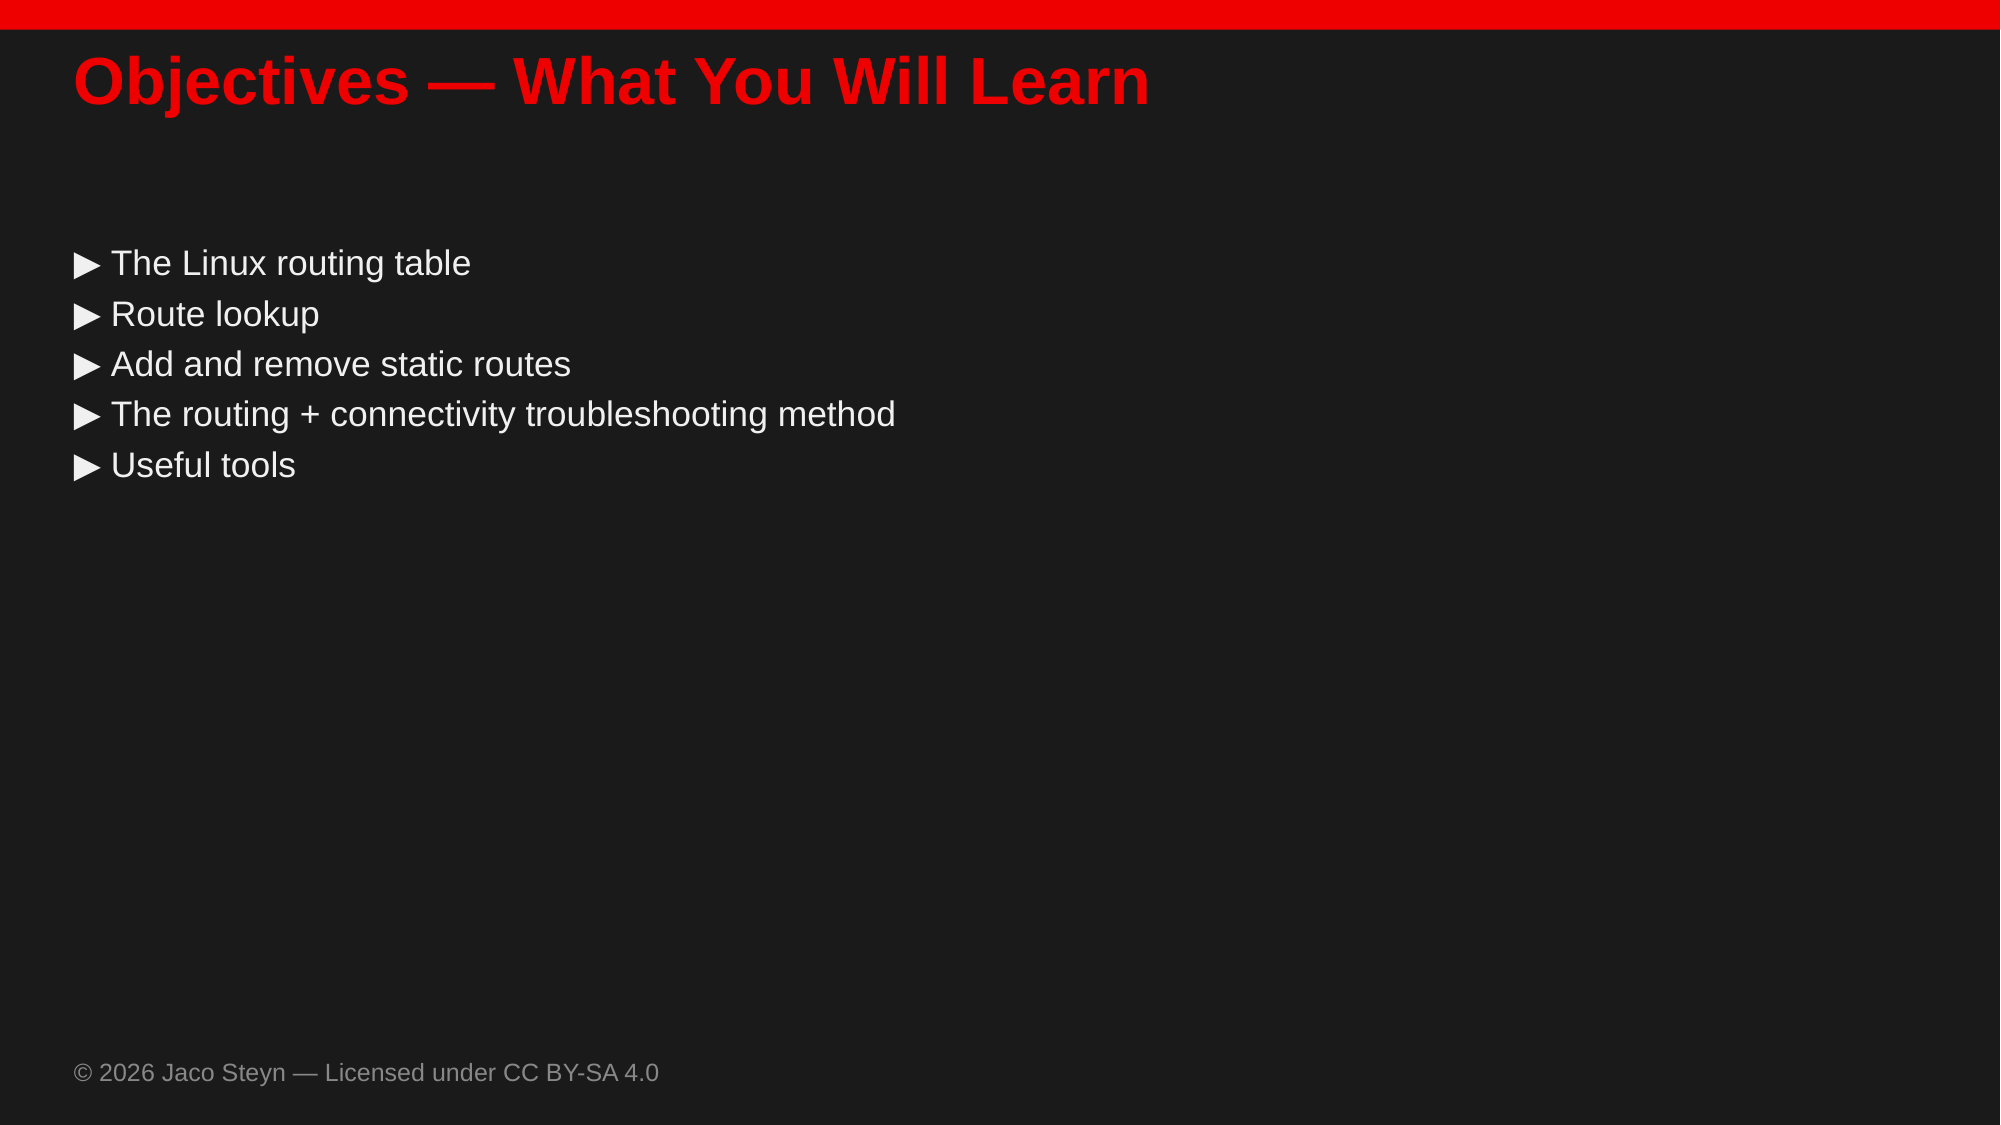

Objectives — What You Will Learn
▶ The Linux routing table
▶ Route lookup
▶ Add and remove static routes
▶ The routing + connectivity troubleshooting method
▶ Useful tools
© 2026 Jaco Steyn — Licensed under CC BY-SA 4.0